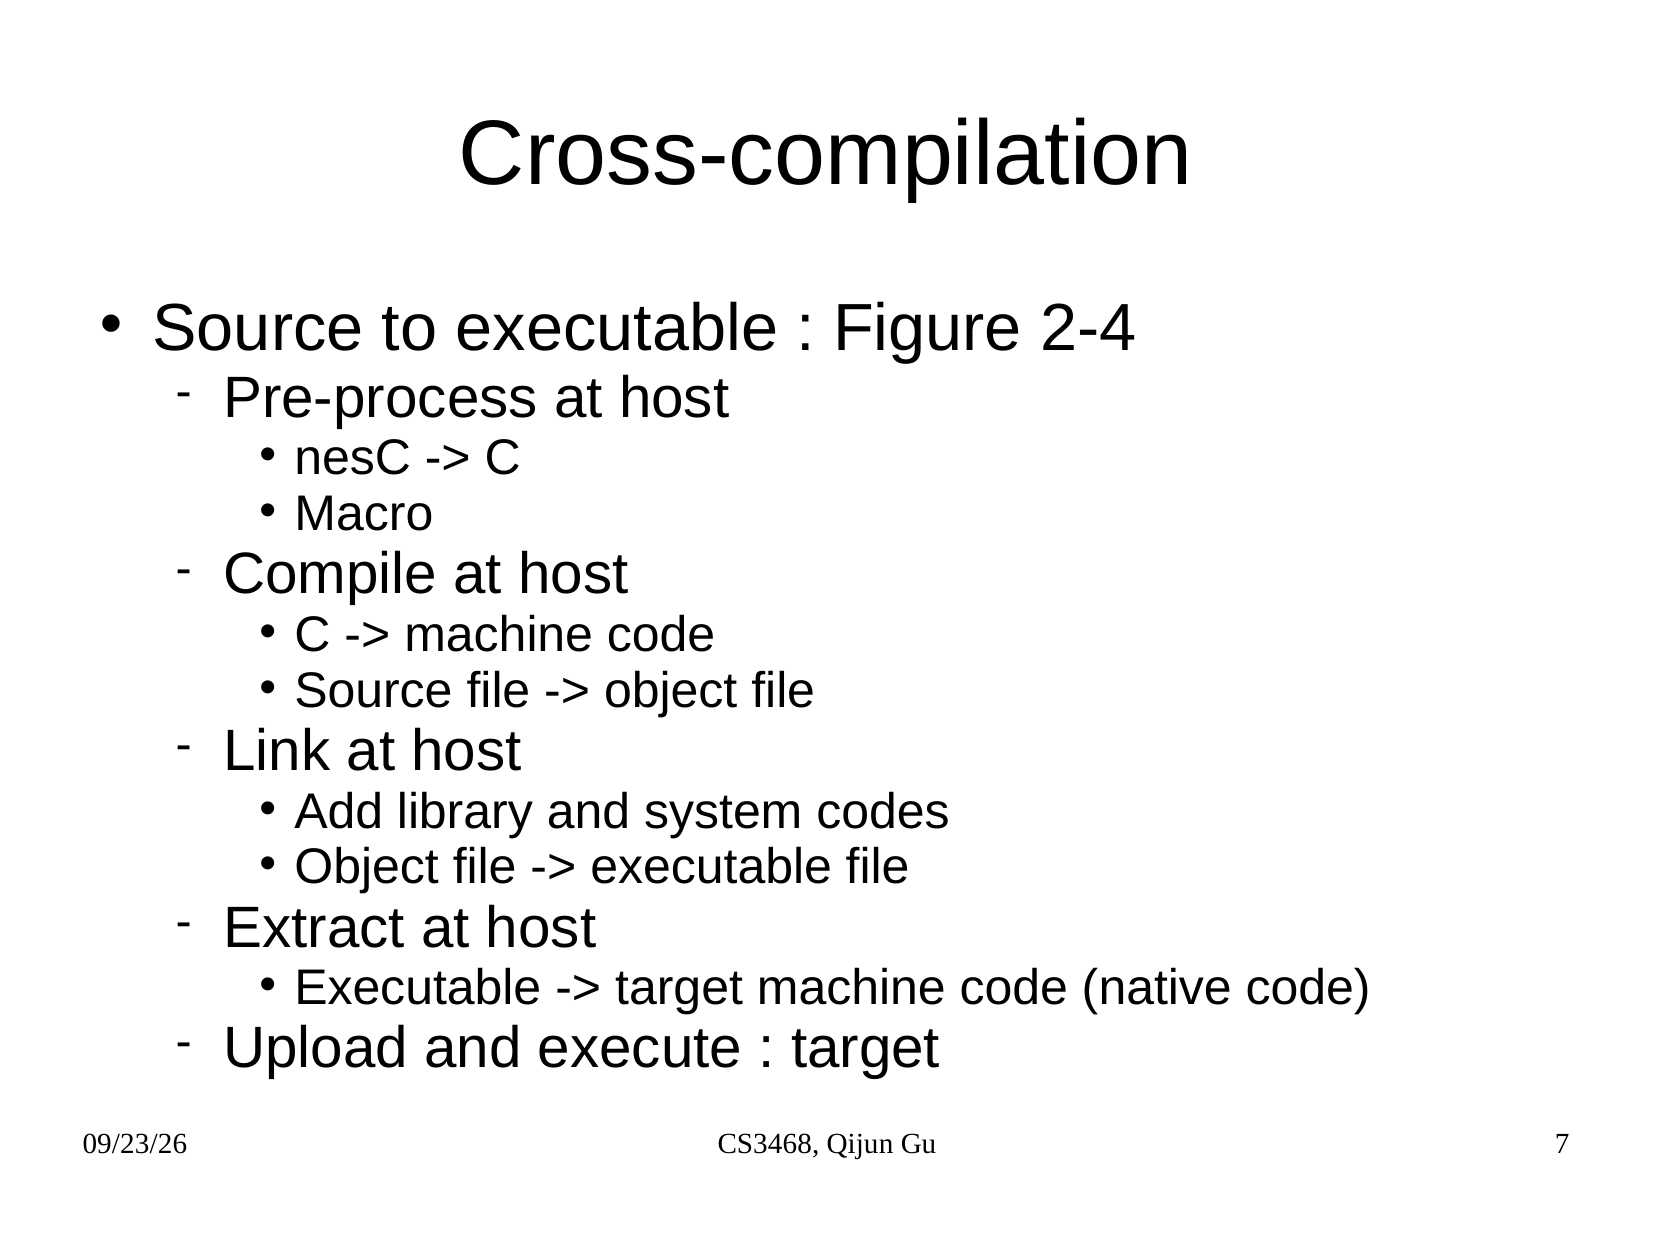

# Cross-compilation
Source to executable : Figure 2-4
Pre-process at host
nesC -> C
Macro
Compile at host
C -> machine code
Source file -> object file
Link at host
Add library and system codes
Object file -> executable file
Extract at host
Executable -> target machine code (native code)
Upload and execute : target
CS3468, Qijun Gu
7